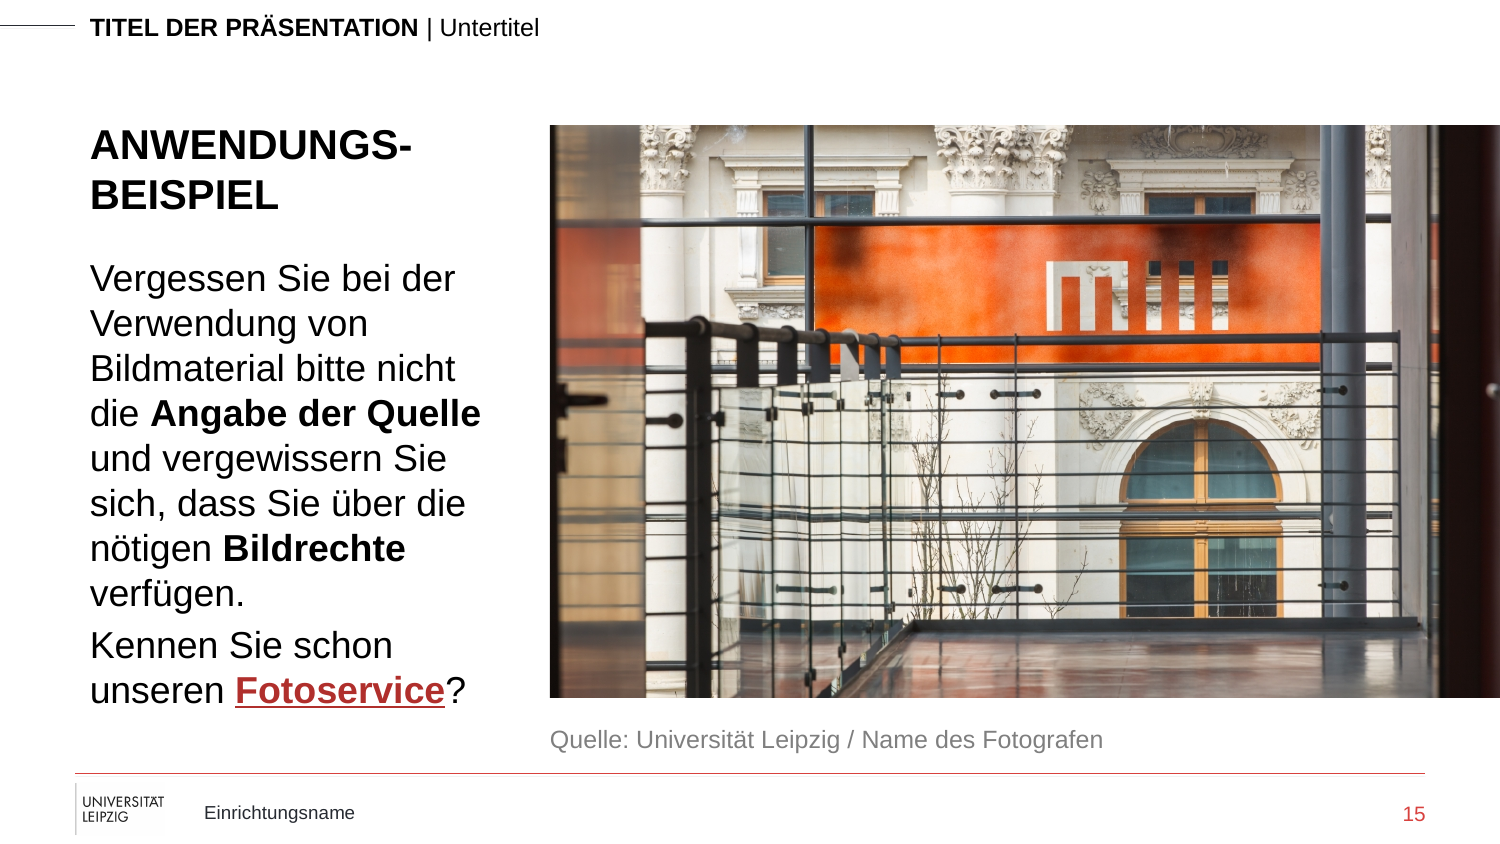

# Anwendungs-beispiel
Vergessen Sie bei der Verwendung von Bildmaterial bitte nicht die Angabe der Quelle und vergewissern Sie sich, dass Sie über die nötigen Bildrechte verfügen.
Kennen Sie schon unseren Fotoservice?
Quelle: Universität Leipzig / Name des Fotografen